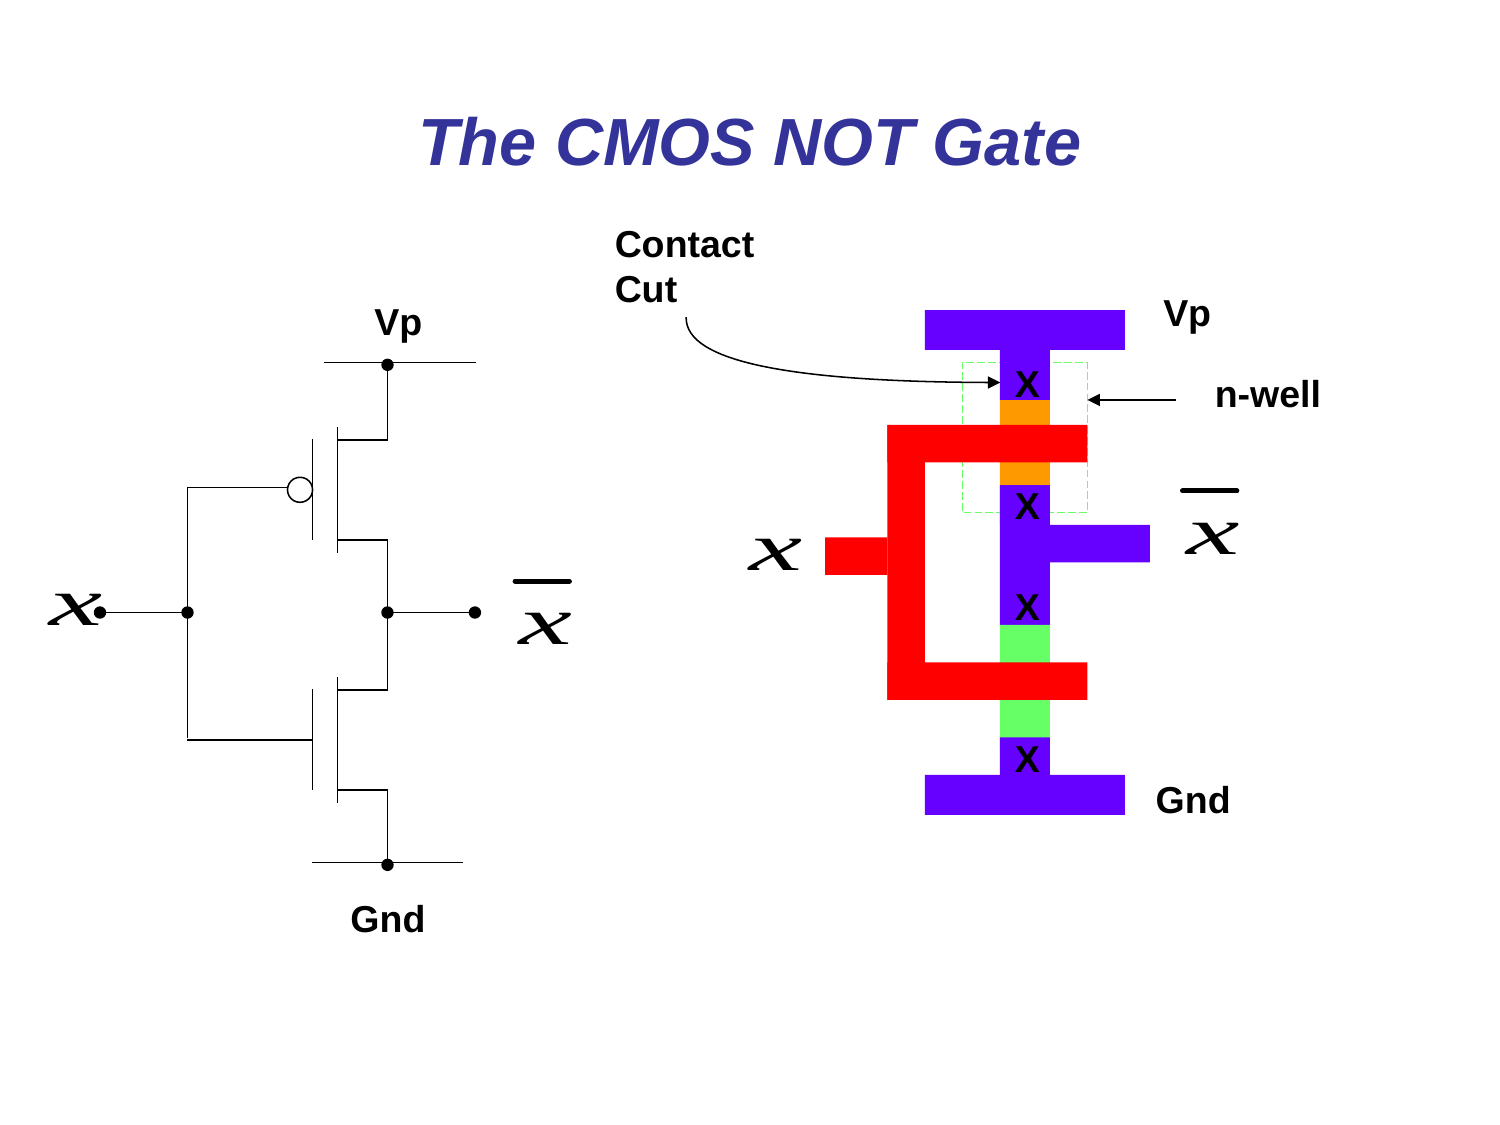

# The CMOS NOT Gate
Contact Cut
Vp
Vp
X
n-well
X
X
X
Gnd
Gnd